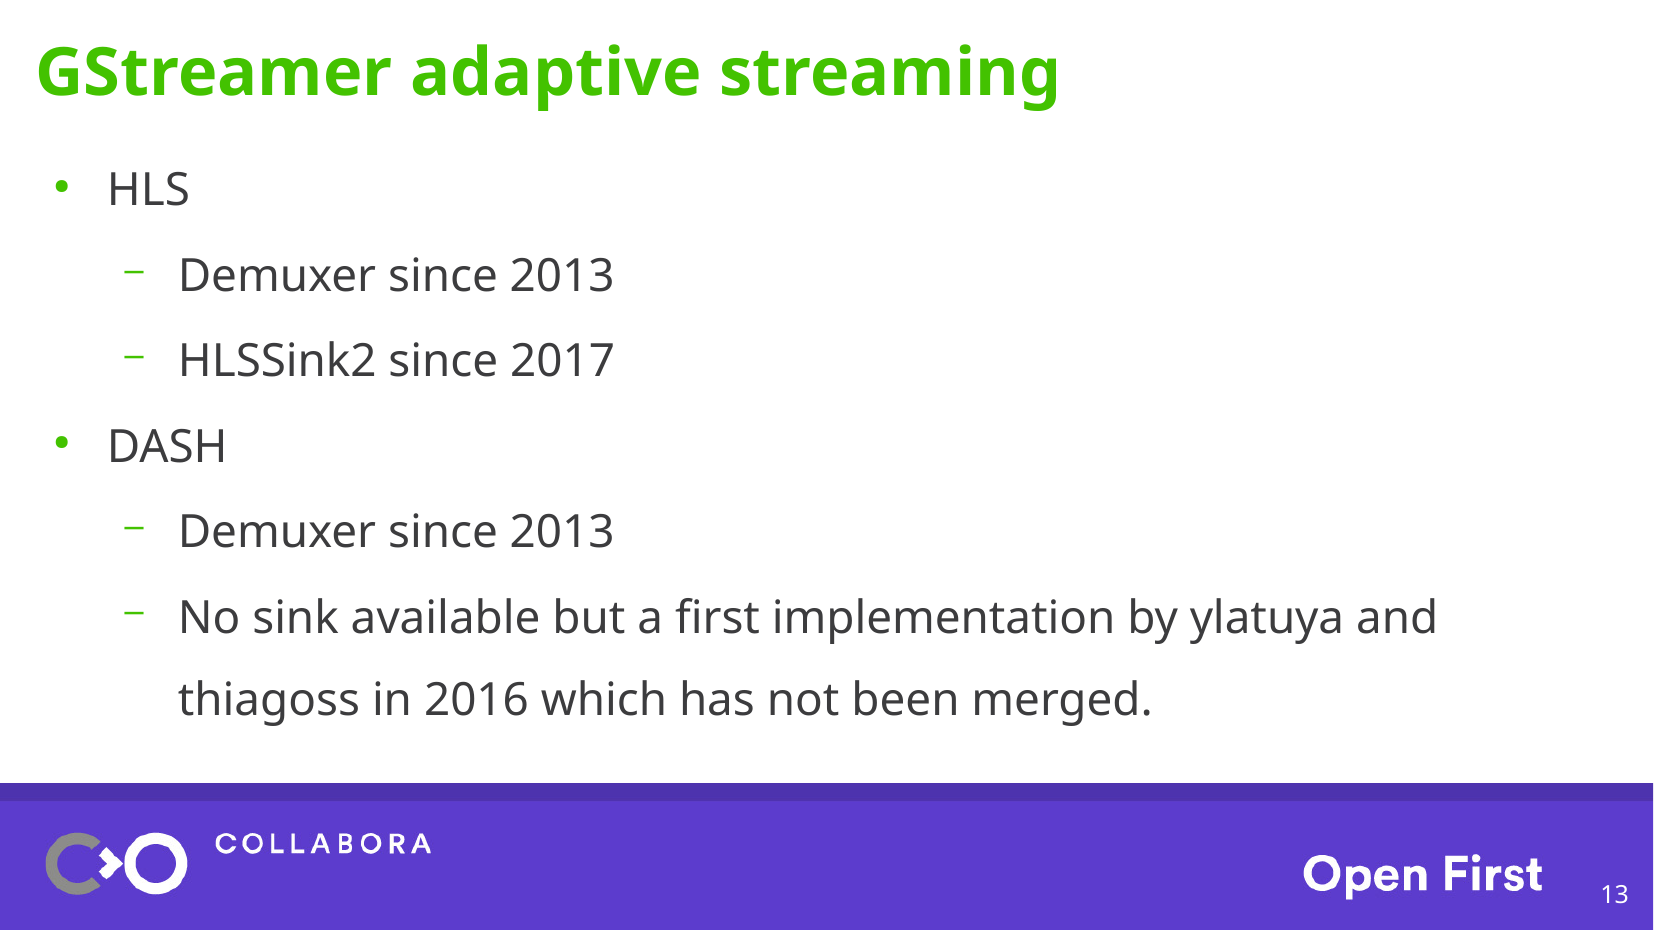

# GStreamer adaptive streaming
HLS
Demuxer since 2013
HLSSink2 since 2017
DASH
Demuxer since 2013
No sink available but a first implementation by ylatuya and thiagoss in 2016 which has not been merged.
13